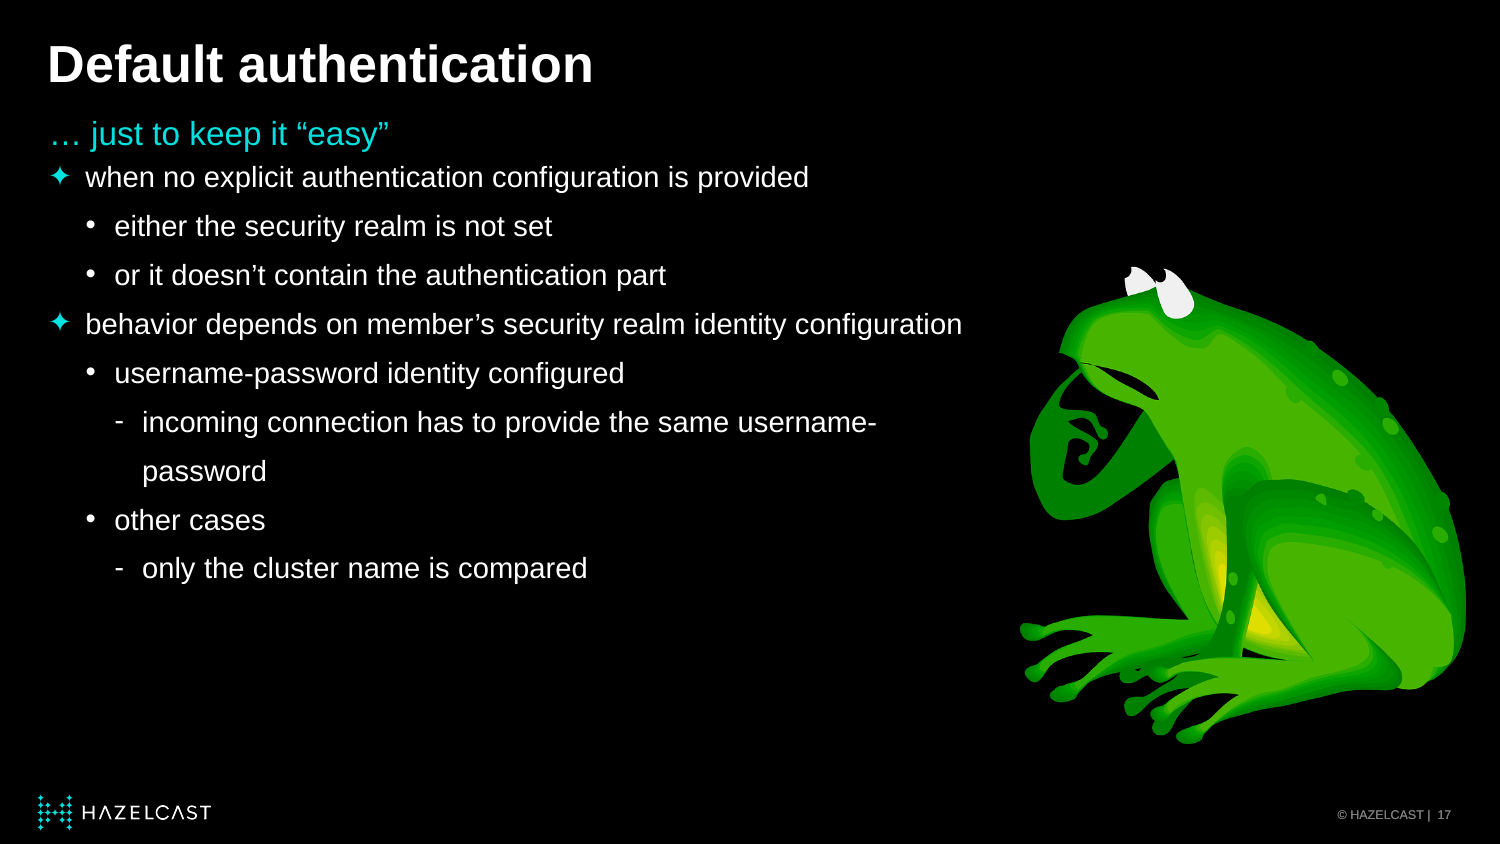

# Default authentication
… just to keep it “easy”
when no explicit authentication configuration is provided
either the security realm is not set
or it doesn’t contain the authentication part
behavior depends on member’s security realm identity configuration
username-password identity configured
incoming connection has to provide the same username-password
other cases
only the cluster name is compared